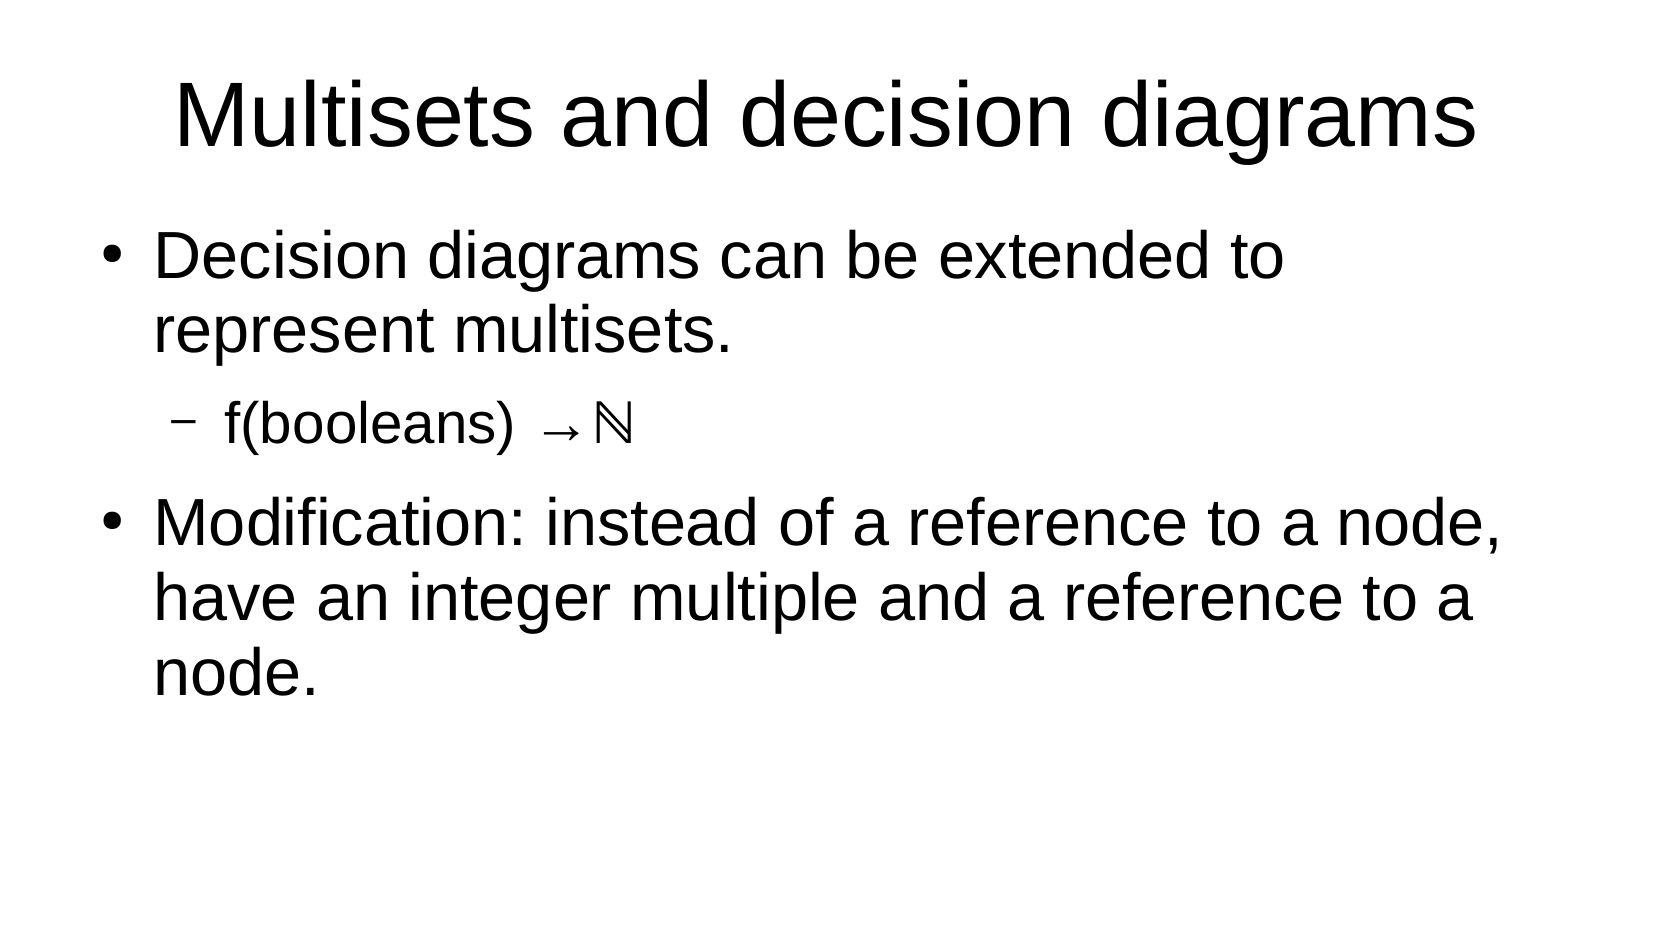

# Multisets and decision diagrams
Decision diagrams can be extended to represent multisets.
f(booleans) →ℕ
Modification: instead of a reference to a node, have an integer multiple and a reference to a node.